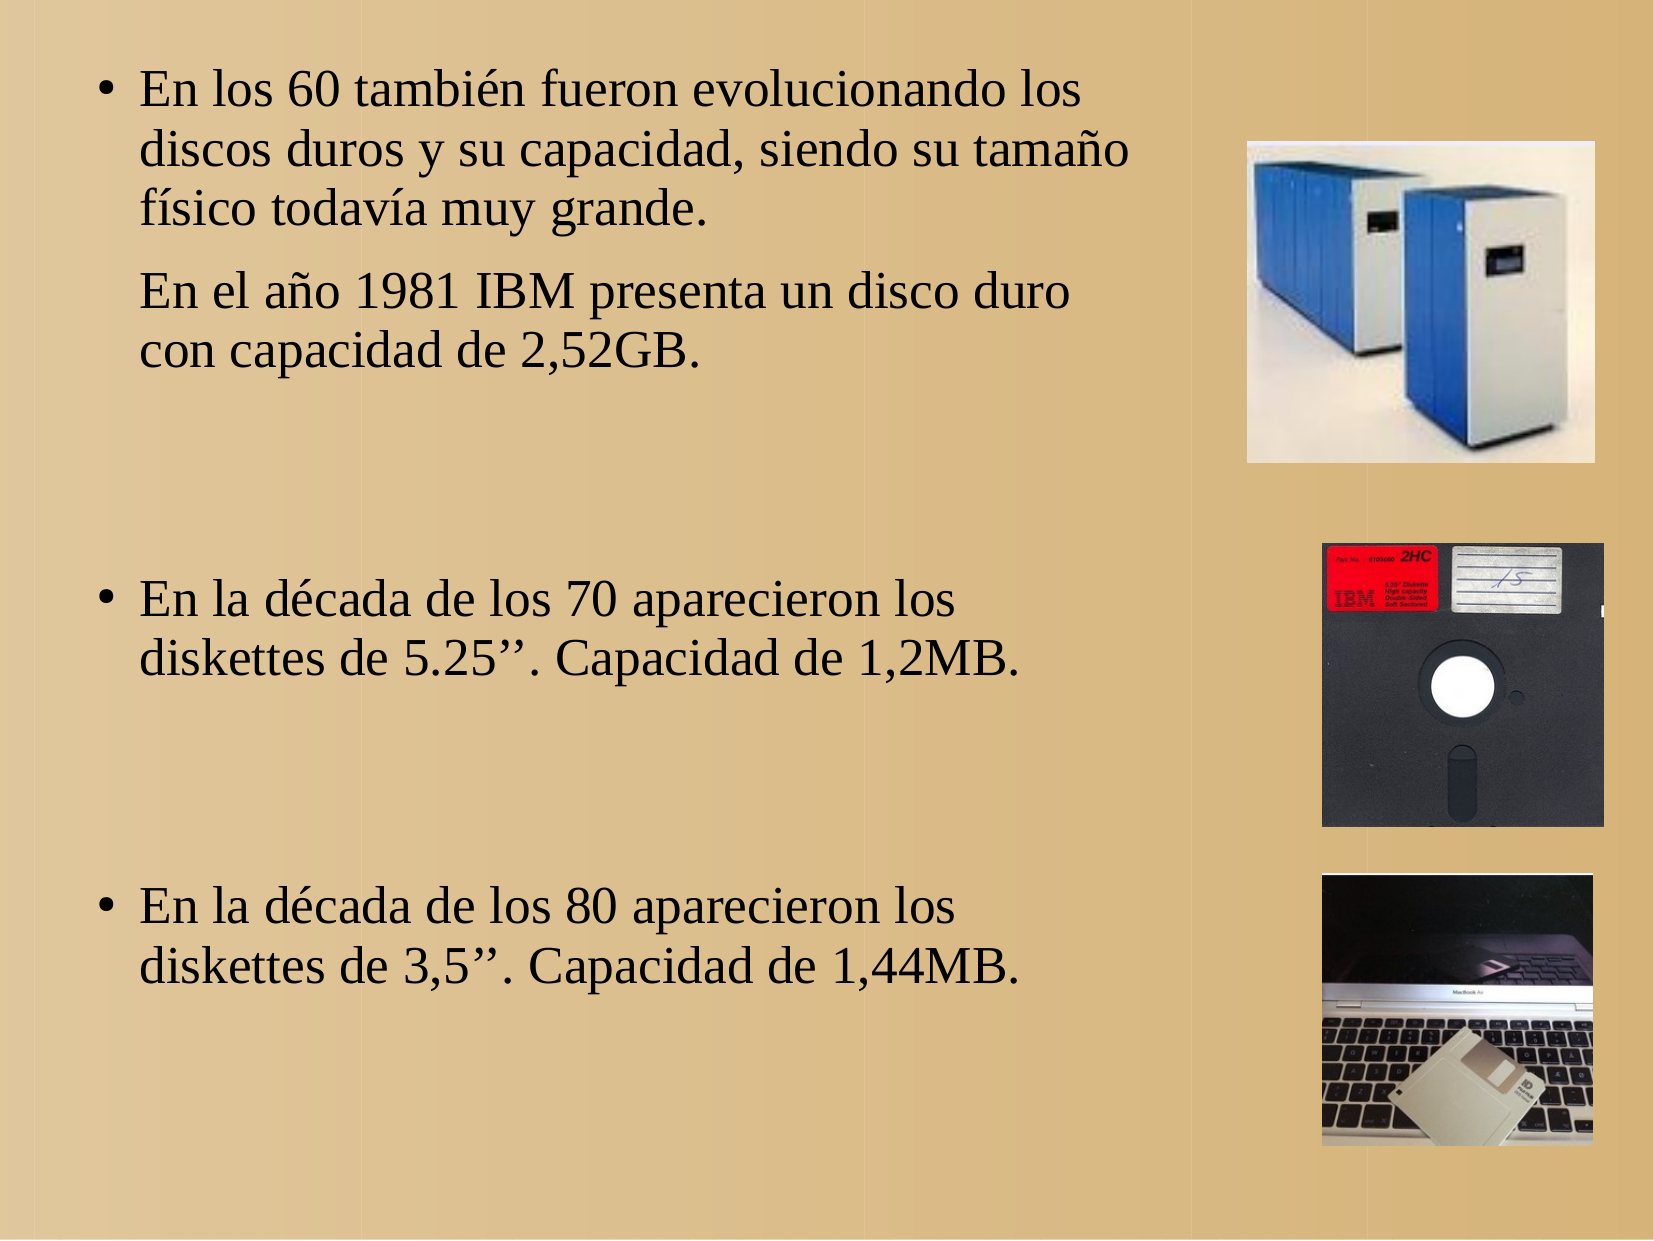

# En los 60 también fueron evolucionando los discos duros y su capacidad, siendo su tamaño físico todavía muy grande.
En el año 1981 IBM presenta un disco duro con capacidad de 2,52GB.
En la década de los 70 aparecieron los diskettes de 5.25’’. Capacidad de 1,2MB.
En la década de los 80 aparecieron los diskettes de 3,5’’. Capacidad de 1,44MB.